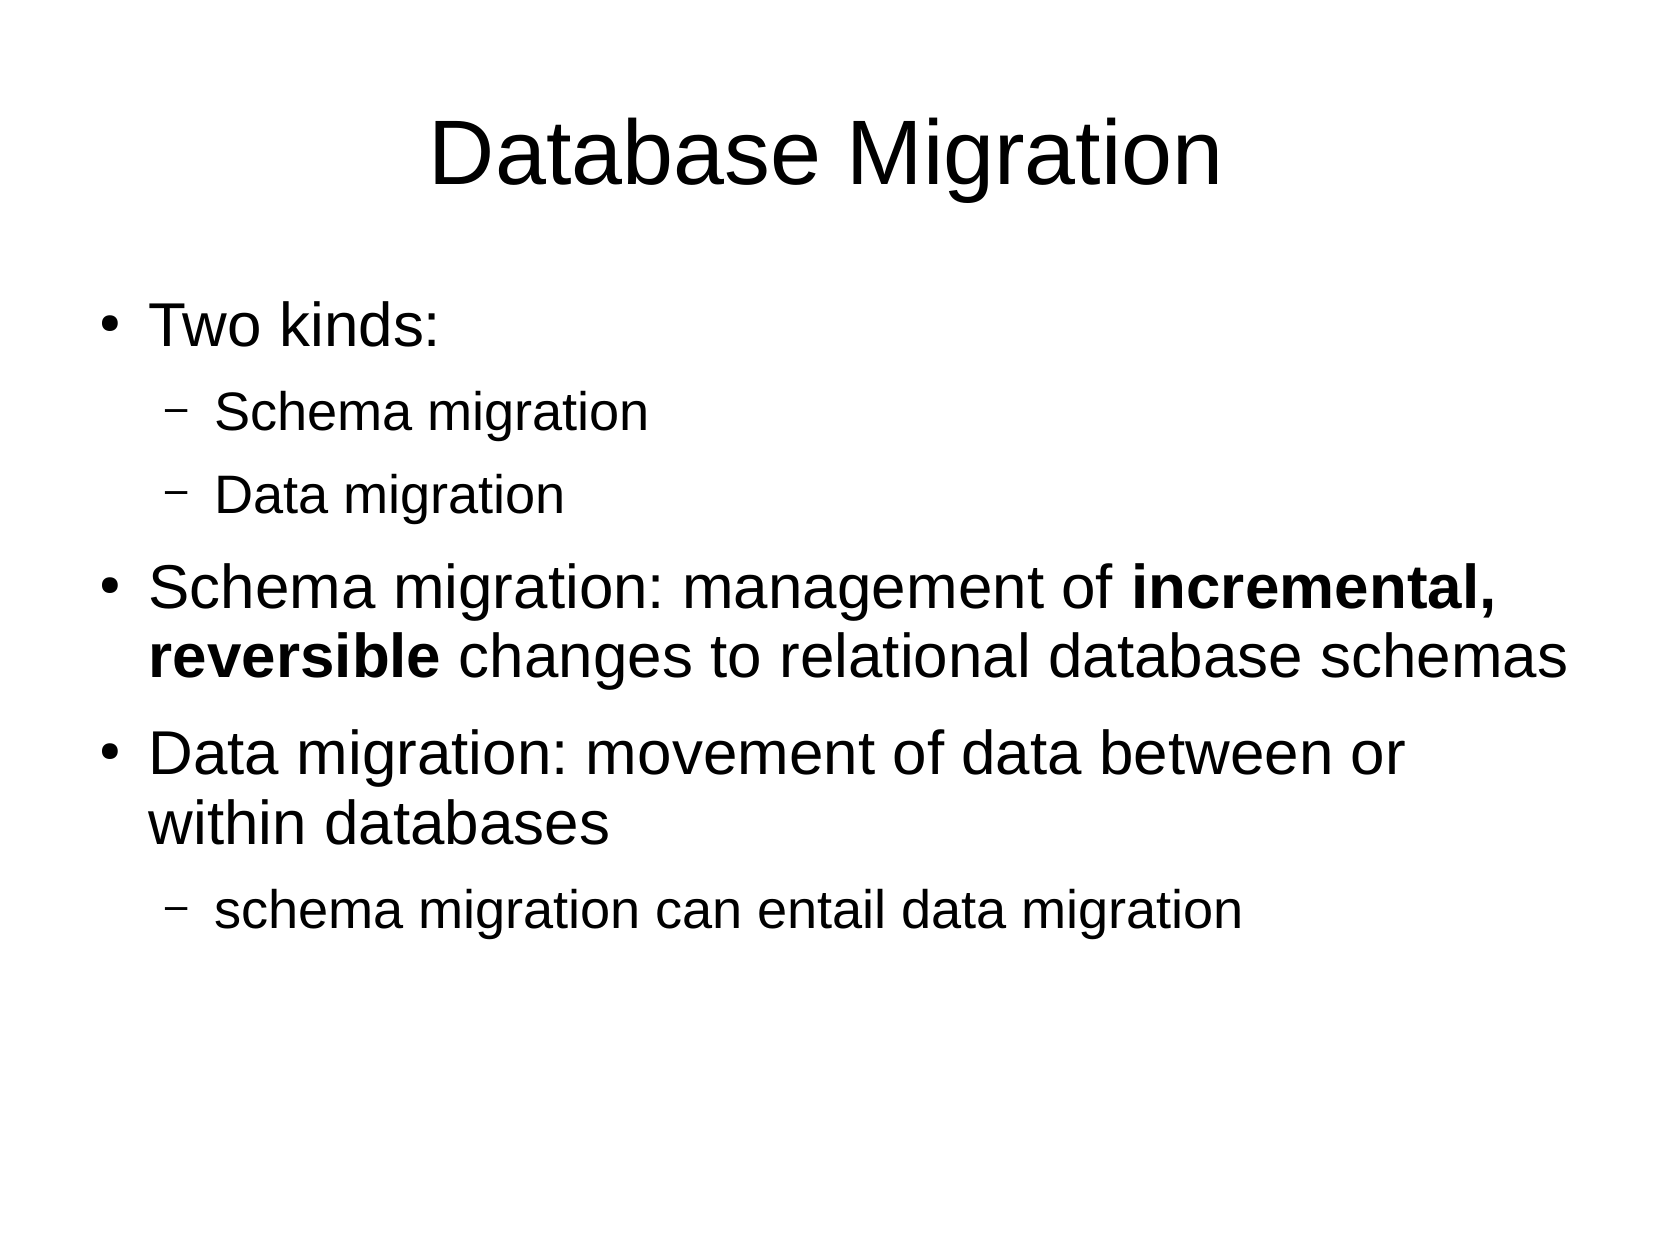

# Database Migration
Two kinds:
Schema migration
Data migration
Schema migration: management of incremental, reversible changes to relational database schemas
Data migration: movement of data between or within databases
schema migration can entail data migration